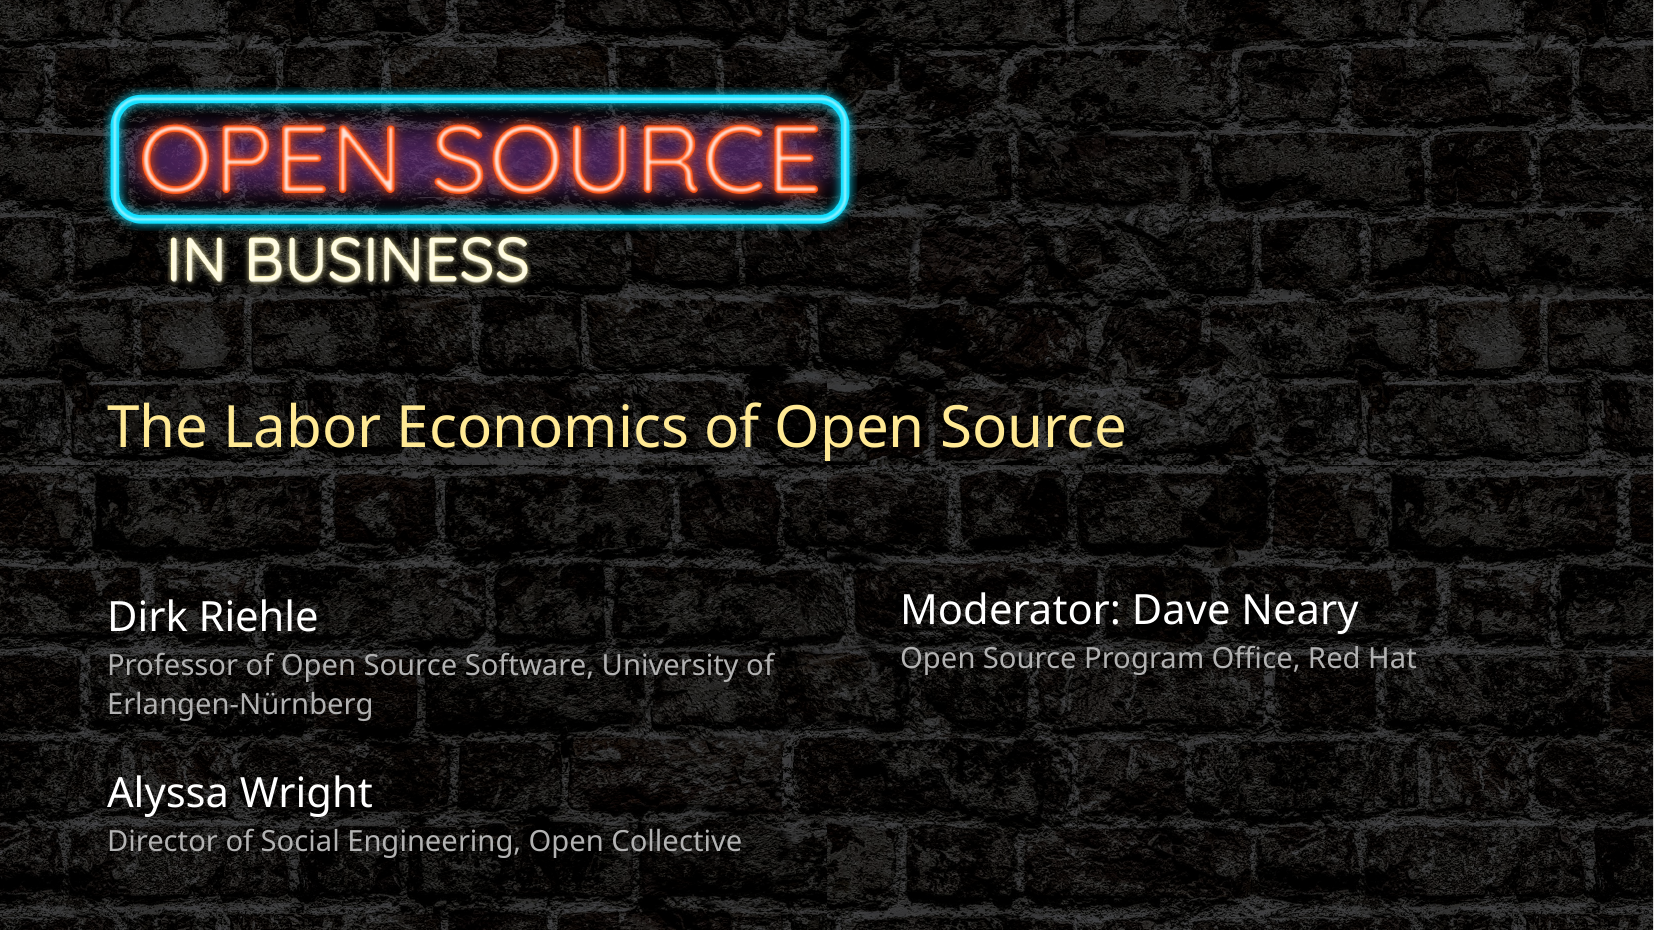

# The Labor Economics of Open Source
Moderator: Dave Neary
Open Source Program Office, Red Hat
Dirk Riehle
Professor of Open Source Software, University of Erlangen-Nürnberg
Alyssa Wright
Director of Social Engineering, Open Collective